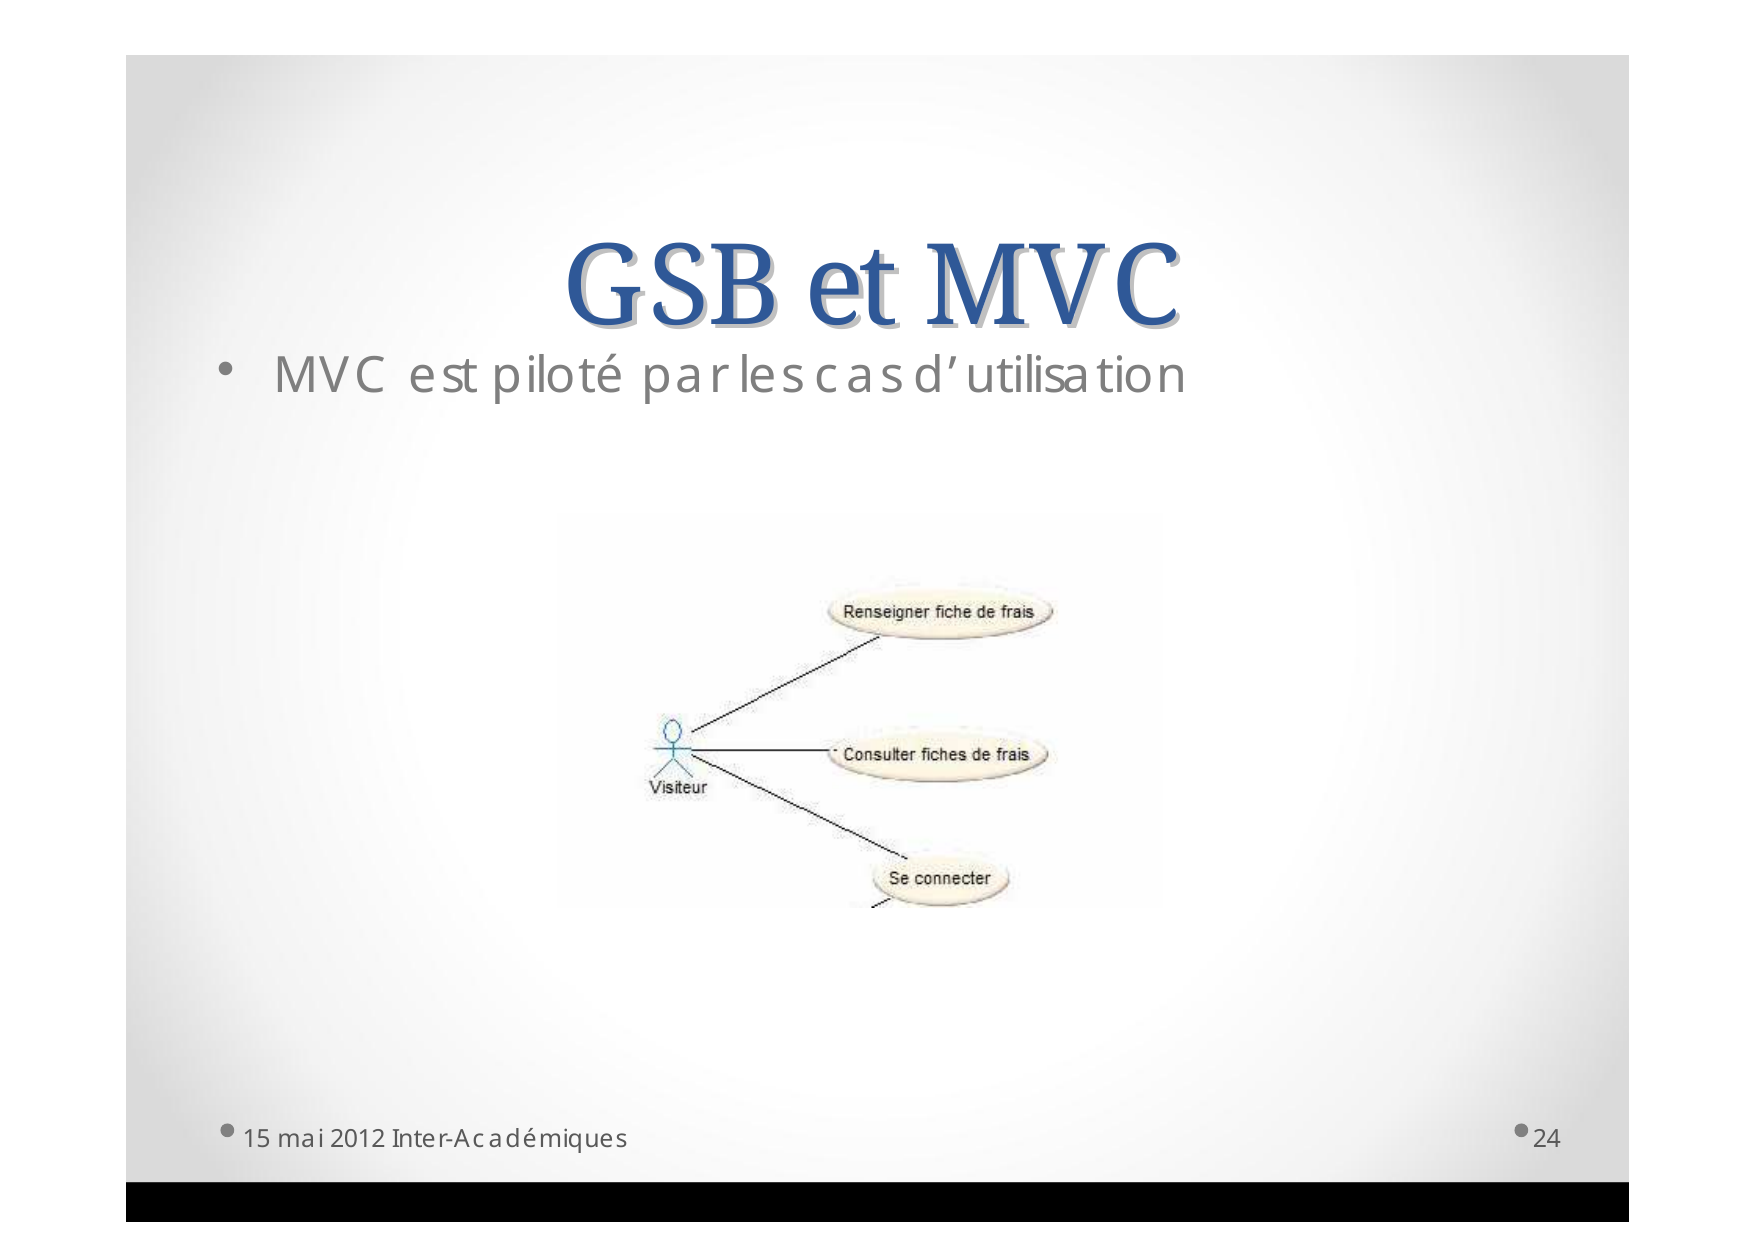

G
S
B
e
t
M
V
C
G
S
B
e
t
M
V
C
M
V
C
e
s
t
p
i
l
o
t
é
p
a
r
l
e
s
c
a
s
d
’
u
t
i
l
i
s
a
t
i
o
n
•
1
5
m
a
i
2
0
1
2
I
n
t
e
r
-
A
c
a
d
é
m
i
q
u
e
s
2
4